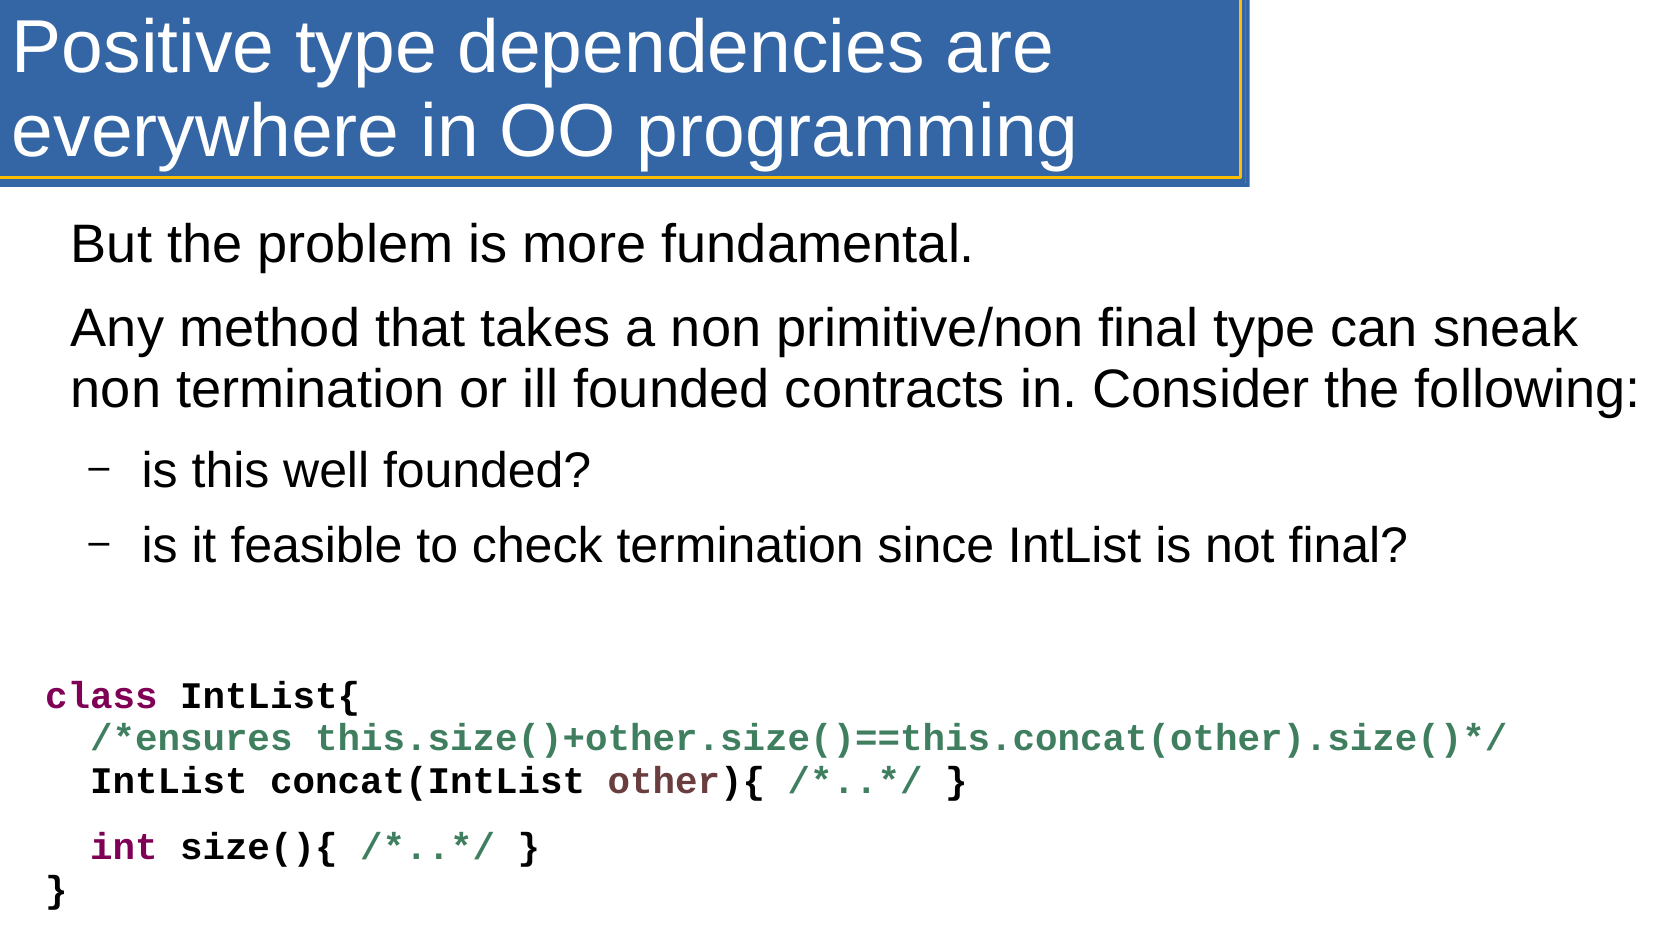

# Positive type dependencies are everywhere in OO programming
But the problem is more fundamental.
Any method that takes a non primitive/non final type can sneak non termination or ill founded contracts in. Consider the following:
is this well founded?
is it feasible to check termination since IntList is not final?
 class IntList{
 /*ensures this.size()+other.size()==this.concat(other).size()*/
 IntList concat(IntList other){ /*..*/ }
 int size(){ /*..*/ }
 }